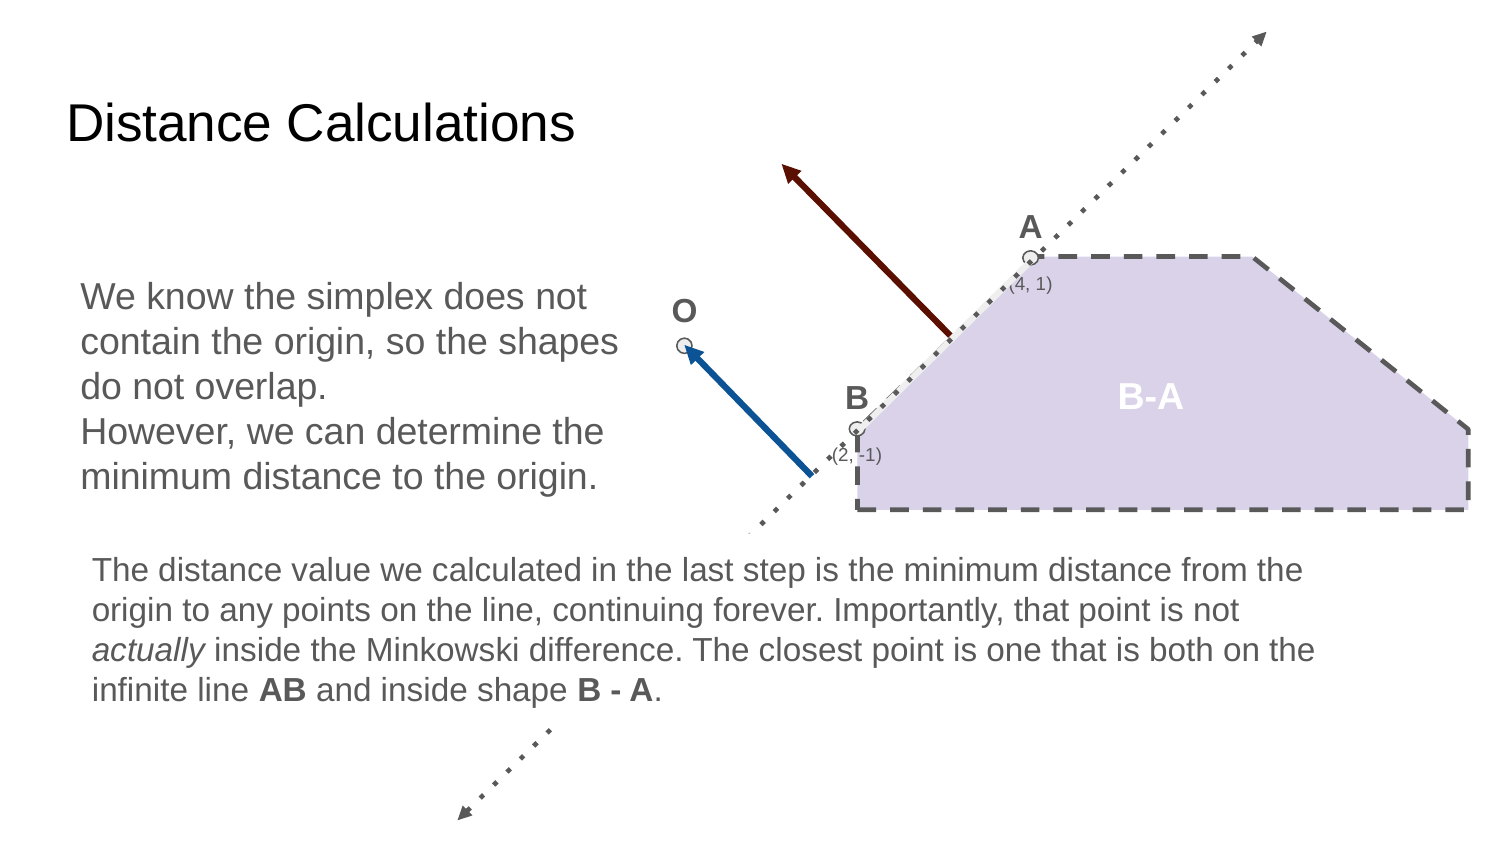

# Distance Calculations
A
(4, 1)
B-A
We know the simplex does not contain the origin, so the shapes do not overlap.
However, we can determine the minimum distance to the origin.
O
B
(2, -1)
The distance value we calculated in the last step is the minimum distance from the origin to any points on the line, continuing forever. Importantly, that point is not actually inside the Minkowski difference. The closest point is one that is both on the infinite line AB and inside shape B - A.